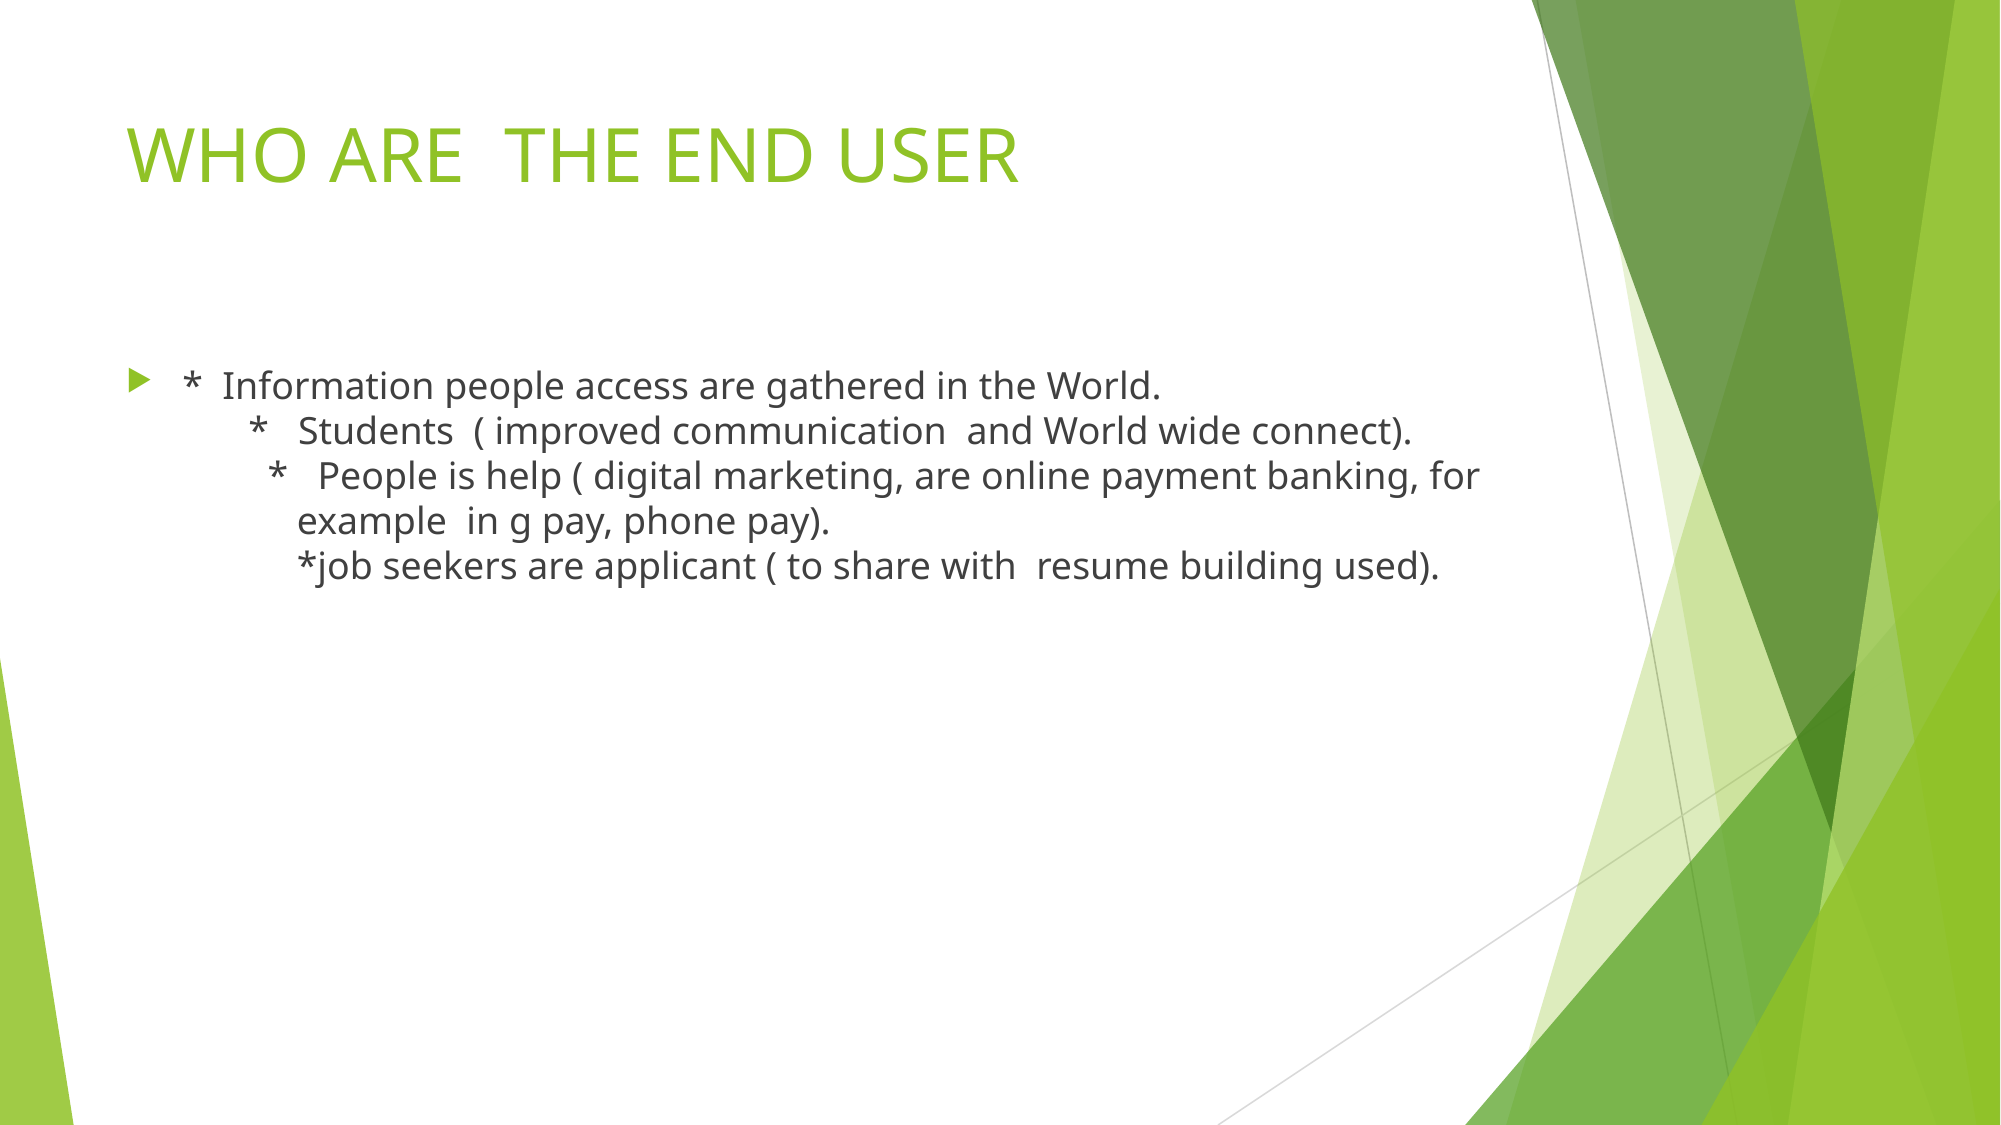

# WHO ARE THE END USER
* Information people access are gathered in the World. * Students ( improved communication and World wide connect). * People is help ( digital marketing, are online payment banking, for example in g pay, phone pay). *job seekers are applicant ( to share with resume building used).